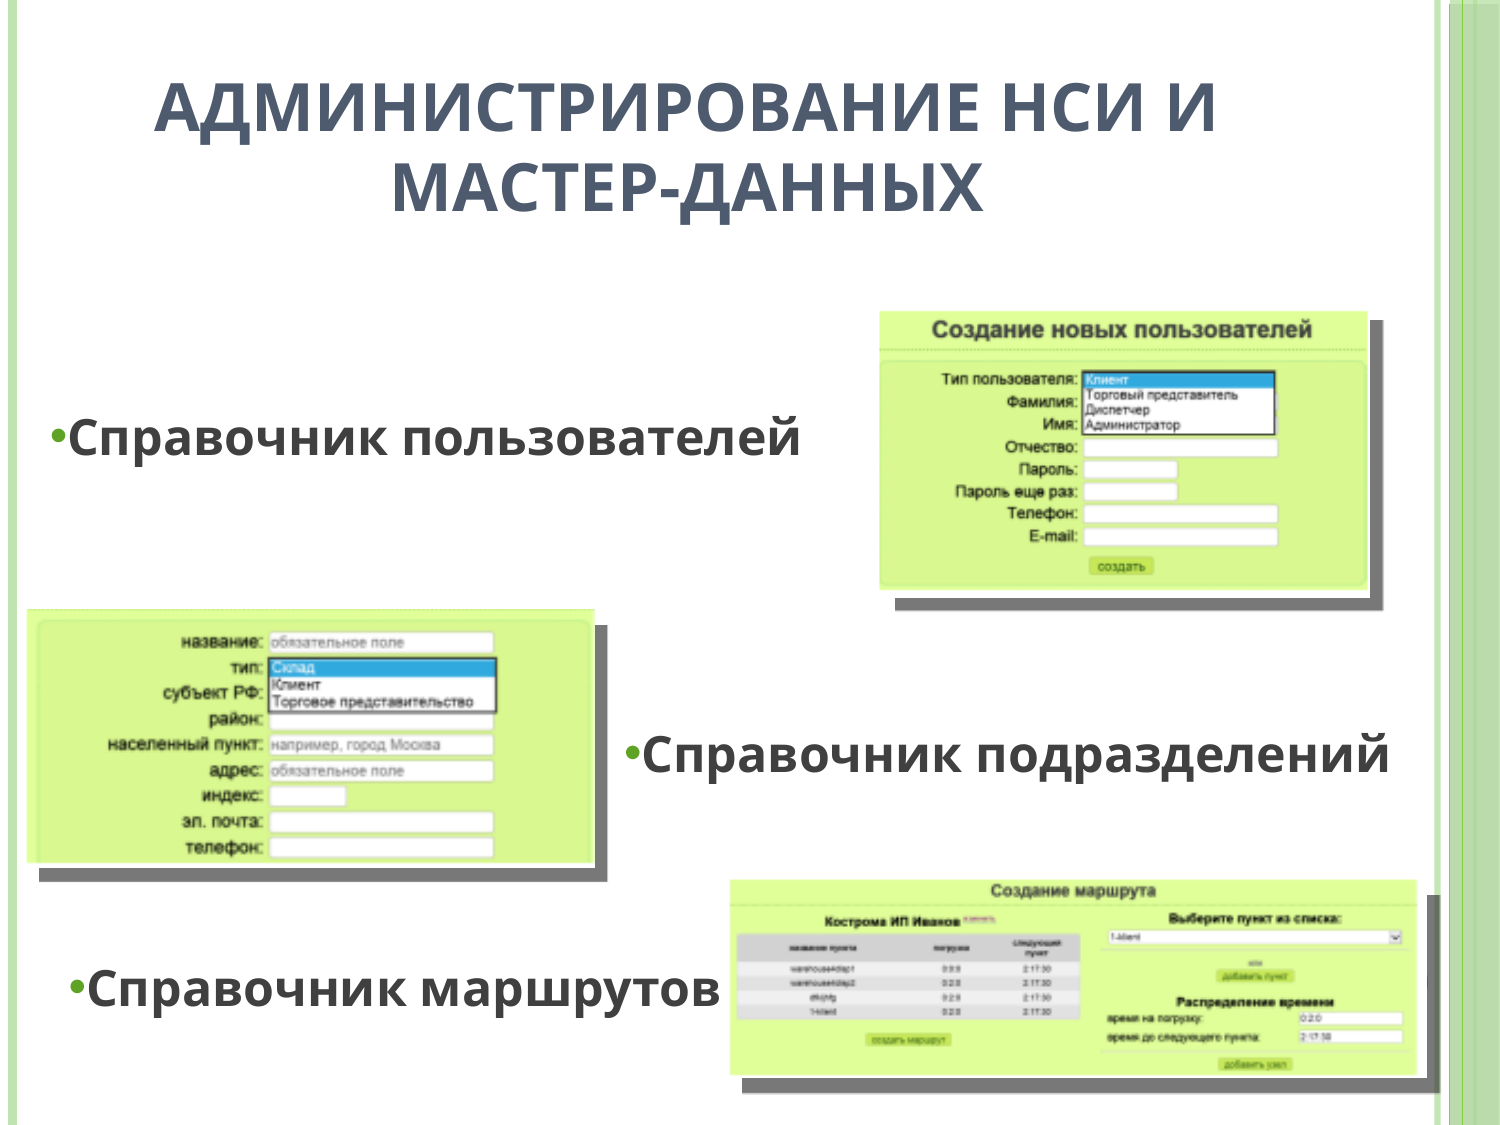

# Администрирование НСИ и Мастер-данных
Справочник пользователей
Справочник подразделений
Справочник маршрутов